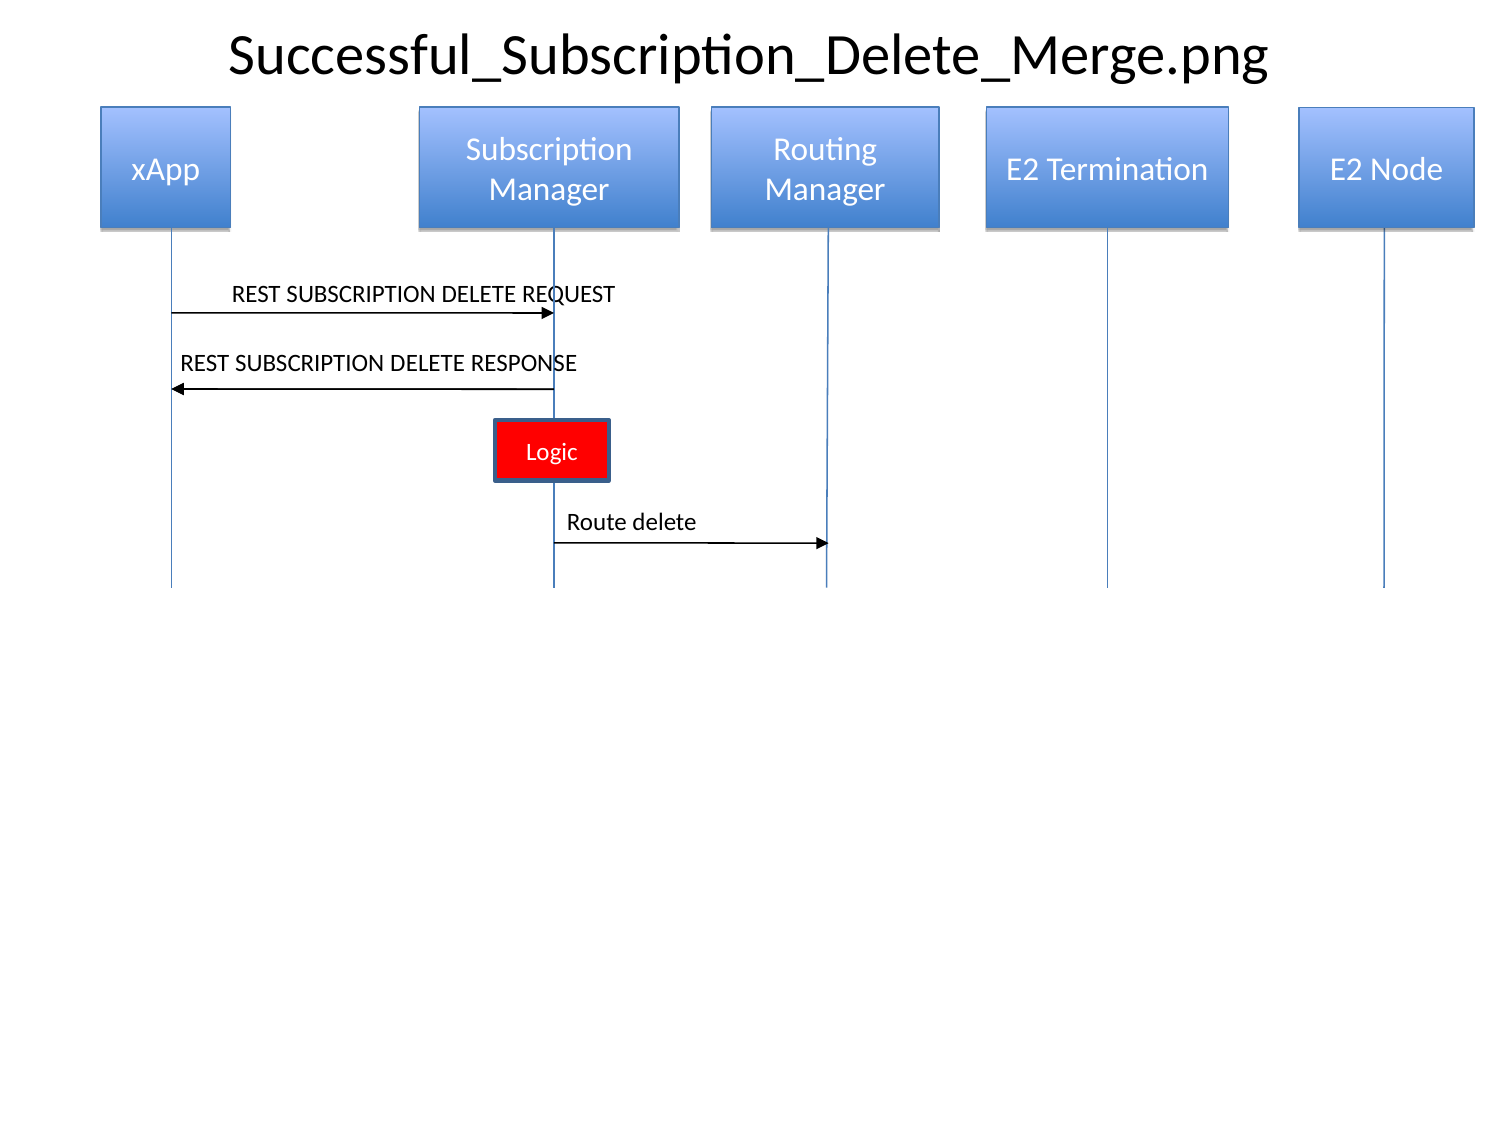

# Successful_Subscription_Delete_Merge.png
xApp
Subscription Manager
Routing
Manager
E2 Termination
E2 Node
REST SUBSCRIPTION DELETE REQUEST
REST SUBSCRIPTION DELETE RESPONSE
 Logic
Route delete